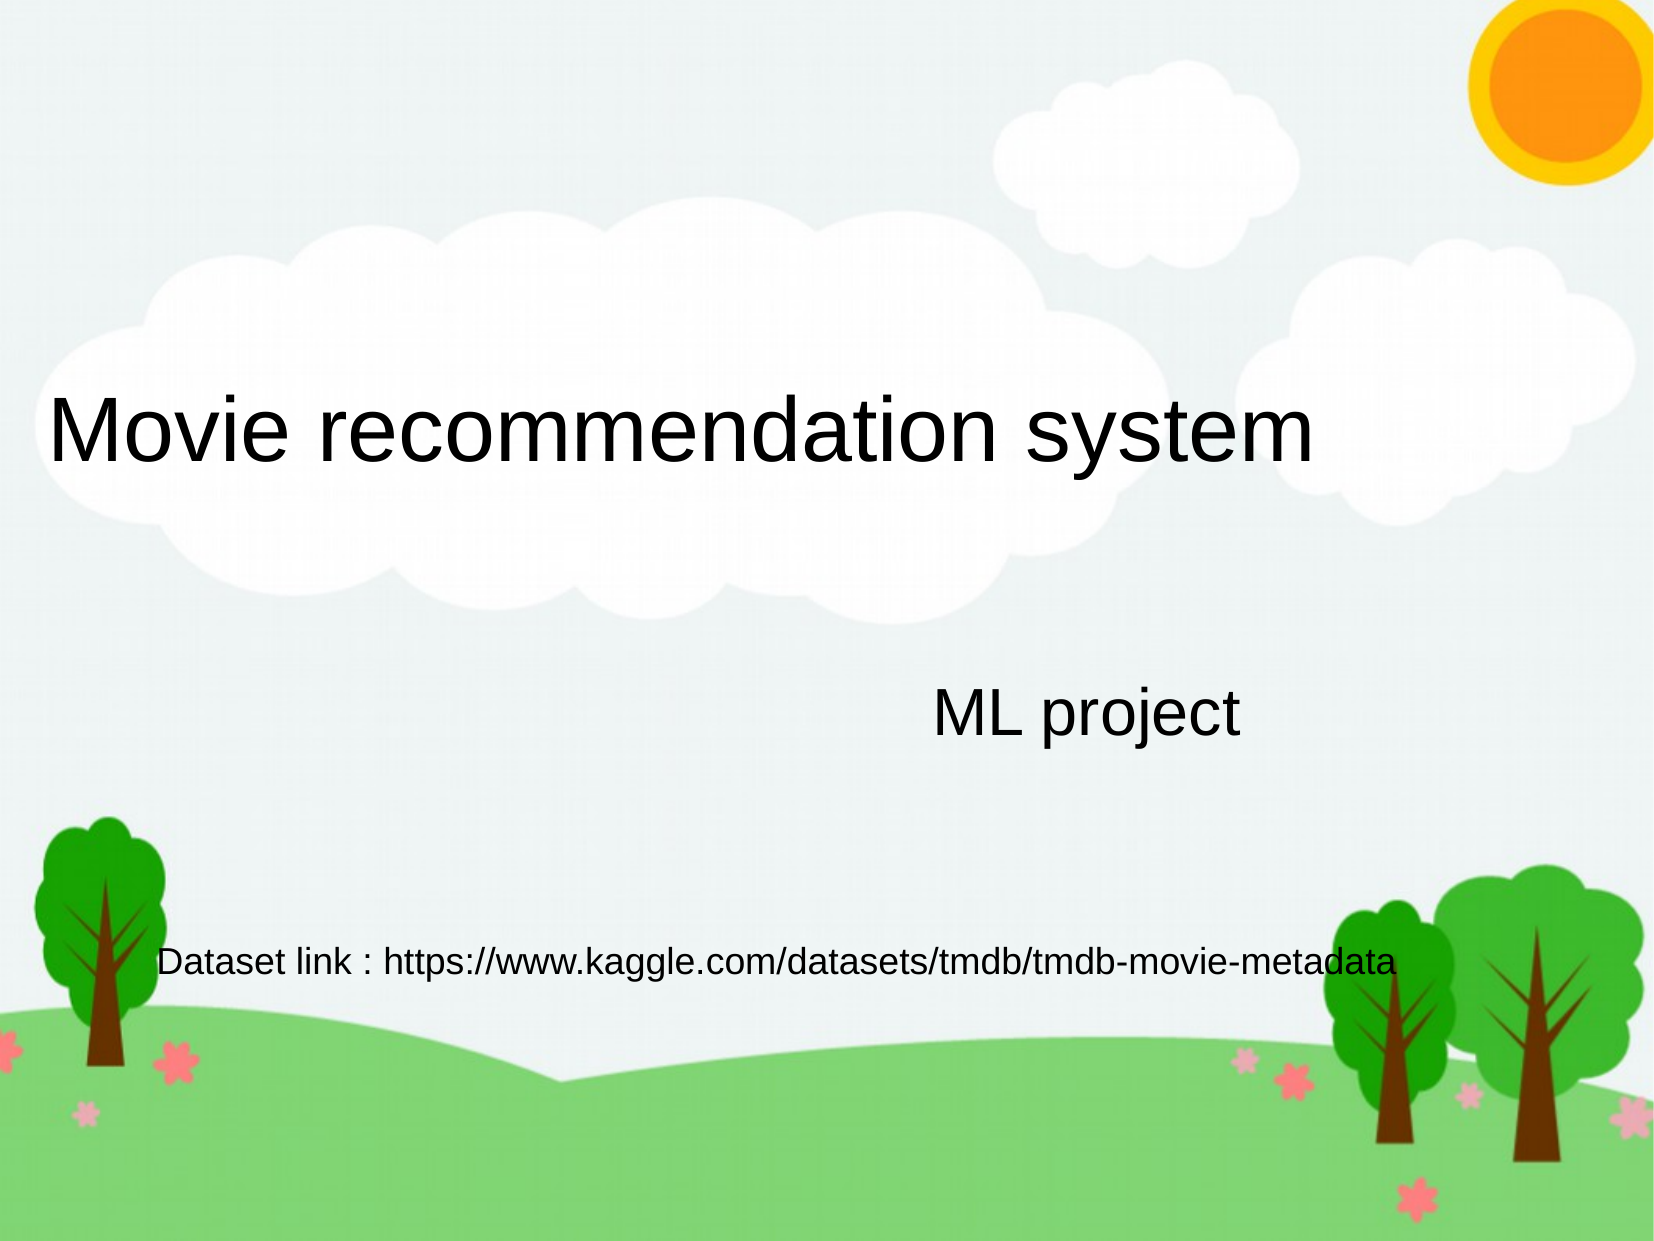

# Movie recommendation system
ML project
Dataset link : https://www.kaggle.com/datasets/tmdb/tmdb-movie-metadata